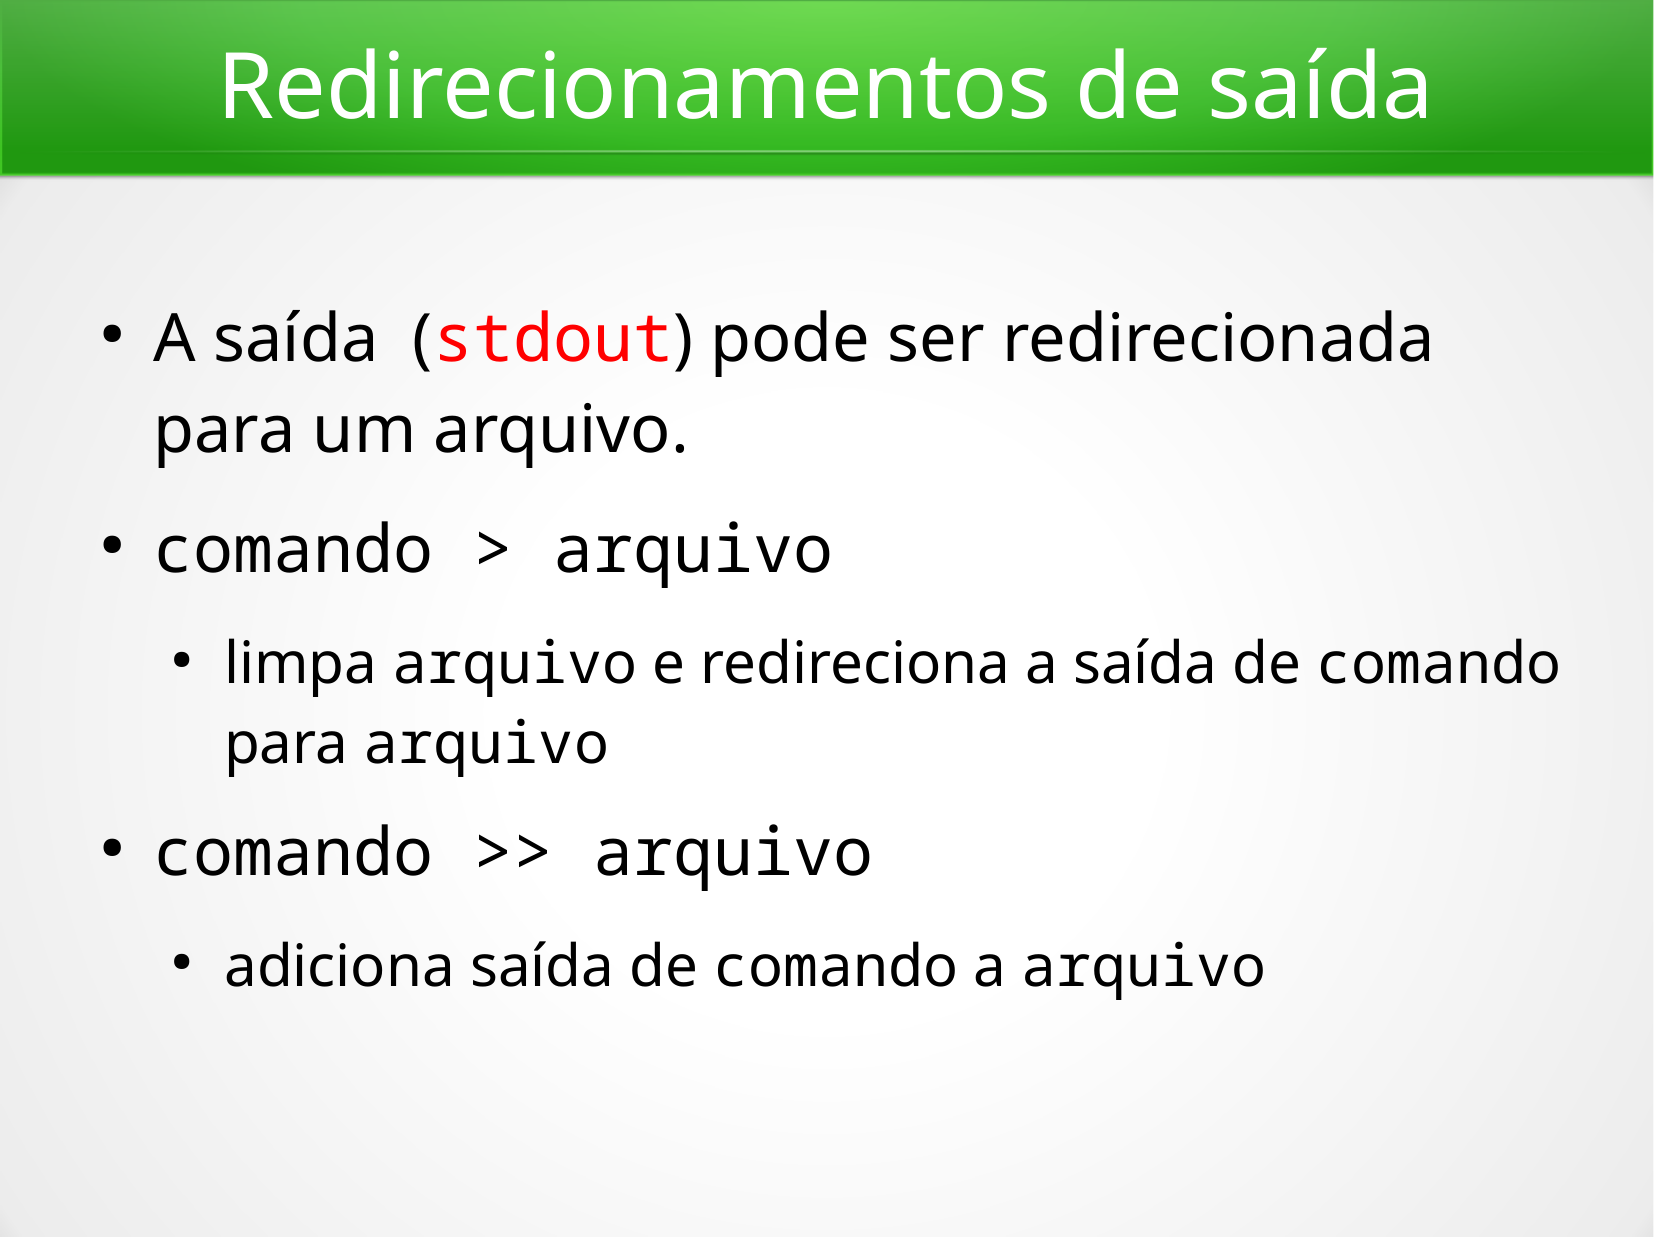

# Redirecionamentos de saída
A saída (stdout) pode ser redirecionada para um arquivo.
comando > arquivo
limpa arquivo e redireciona a saída de comando para arquivo
comando >> arquivo
adiciona saída de comando a arquivo